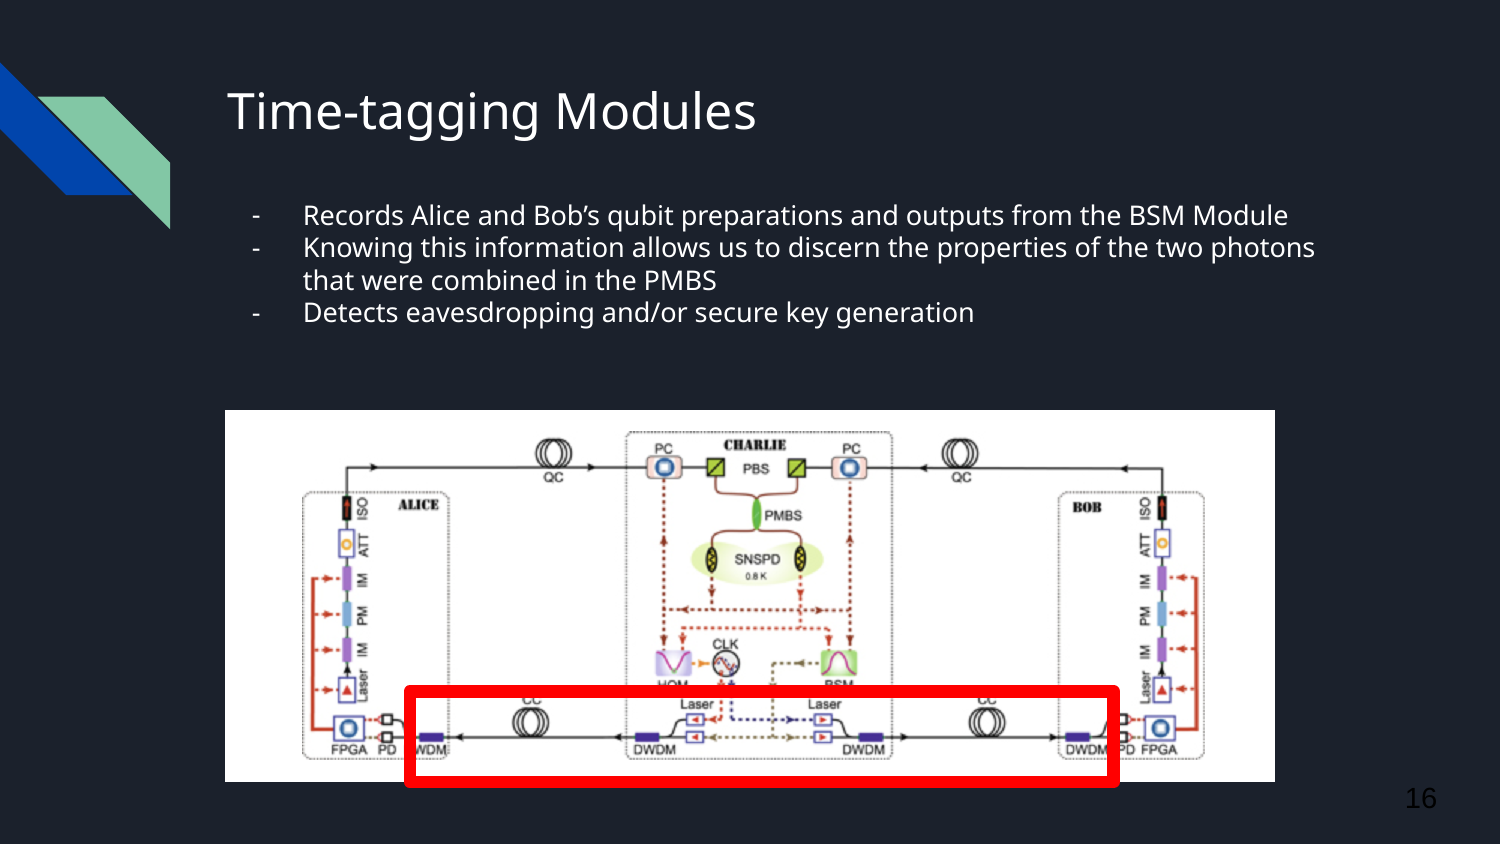

# Time-tagging Modules
Records Alice and Bob’s qubit preparations and outputs from the BSM Module
Knowing this information allows us to discern the properties of the two photons that were combined in the PMBS
Detects eavesdropping and/or secure key generation